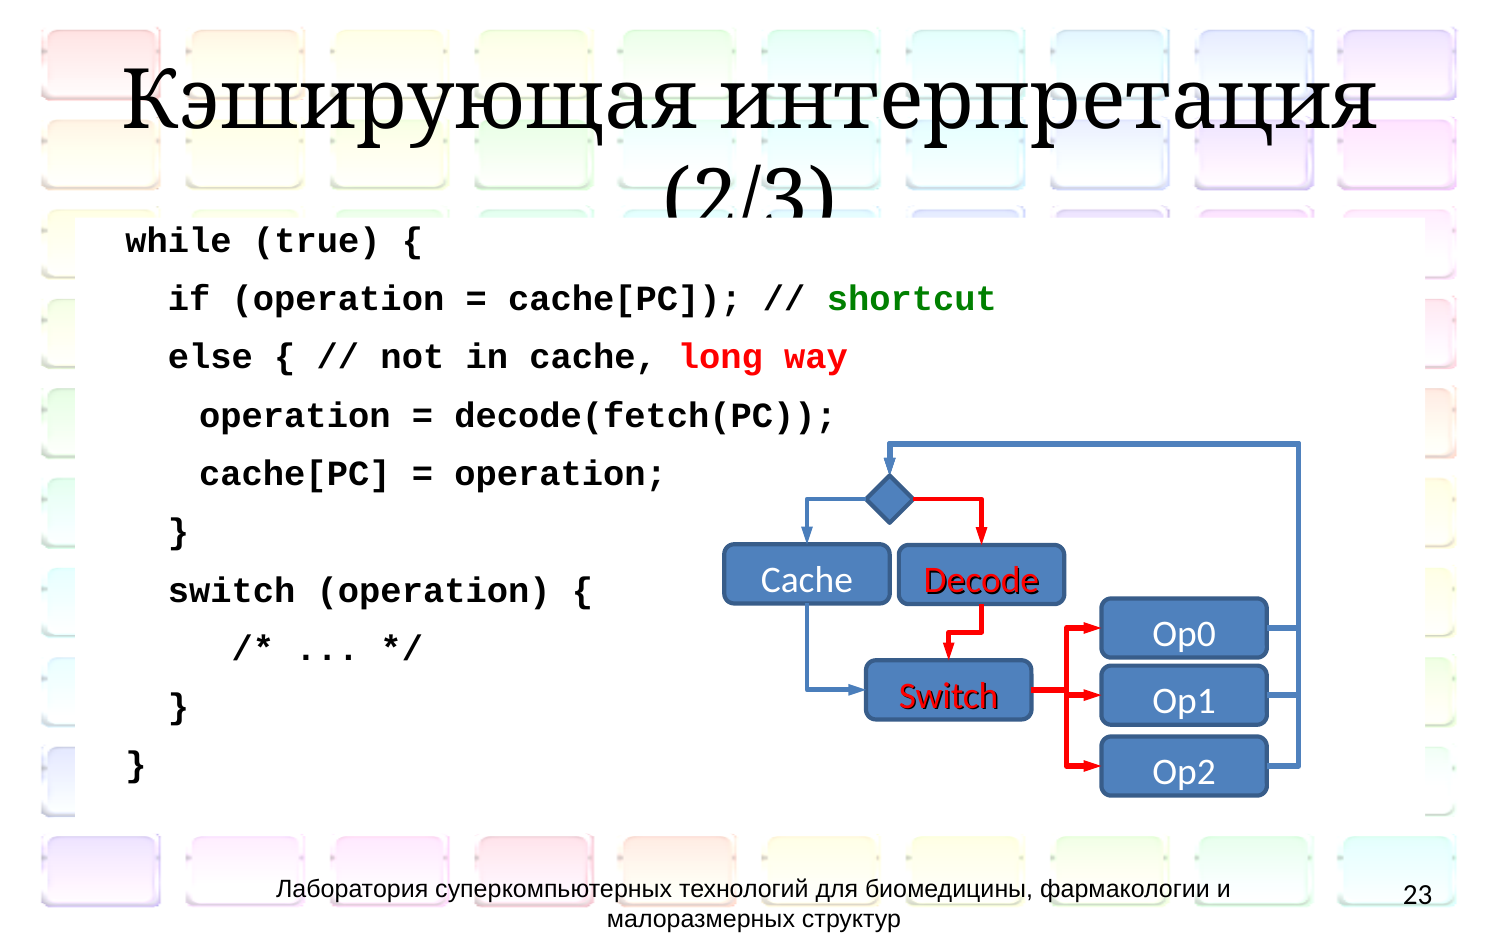

# Кэширующая интерпретация (2/3)
while (true) {
 if (operation = cache[PC]); // shortcut
 else { // not in cache, long way
 	operation = decode(fetch(PC));
 	cache[PC] = operation;
 }
 switch (operation) {
 /* ... */
 }
}
Cache
Decode
Op0
Switch
Op1
Op2
Лаборатория суперкомпьютерных технологий для биомедицины, фармакологии и малоразмерных структур